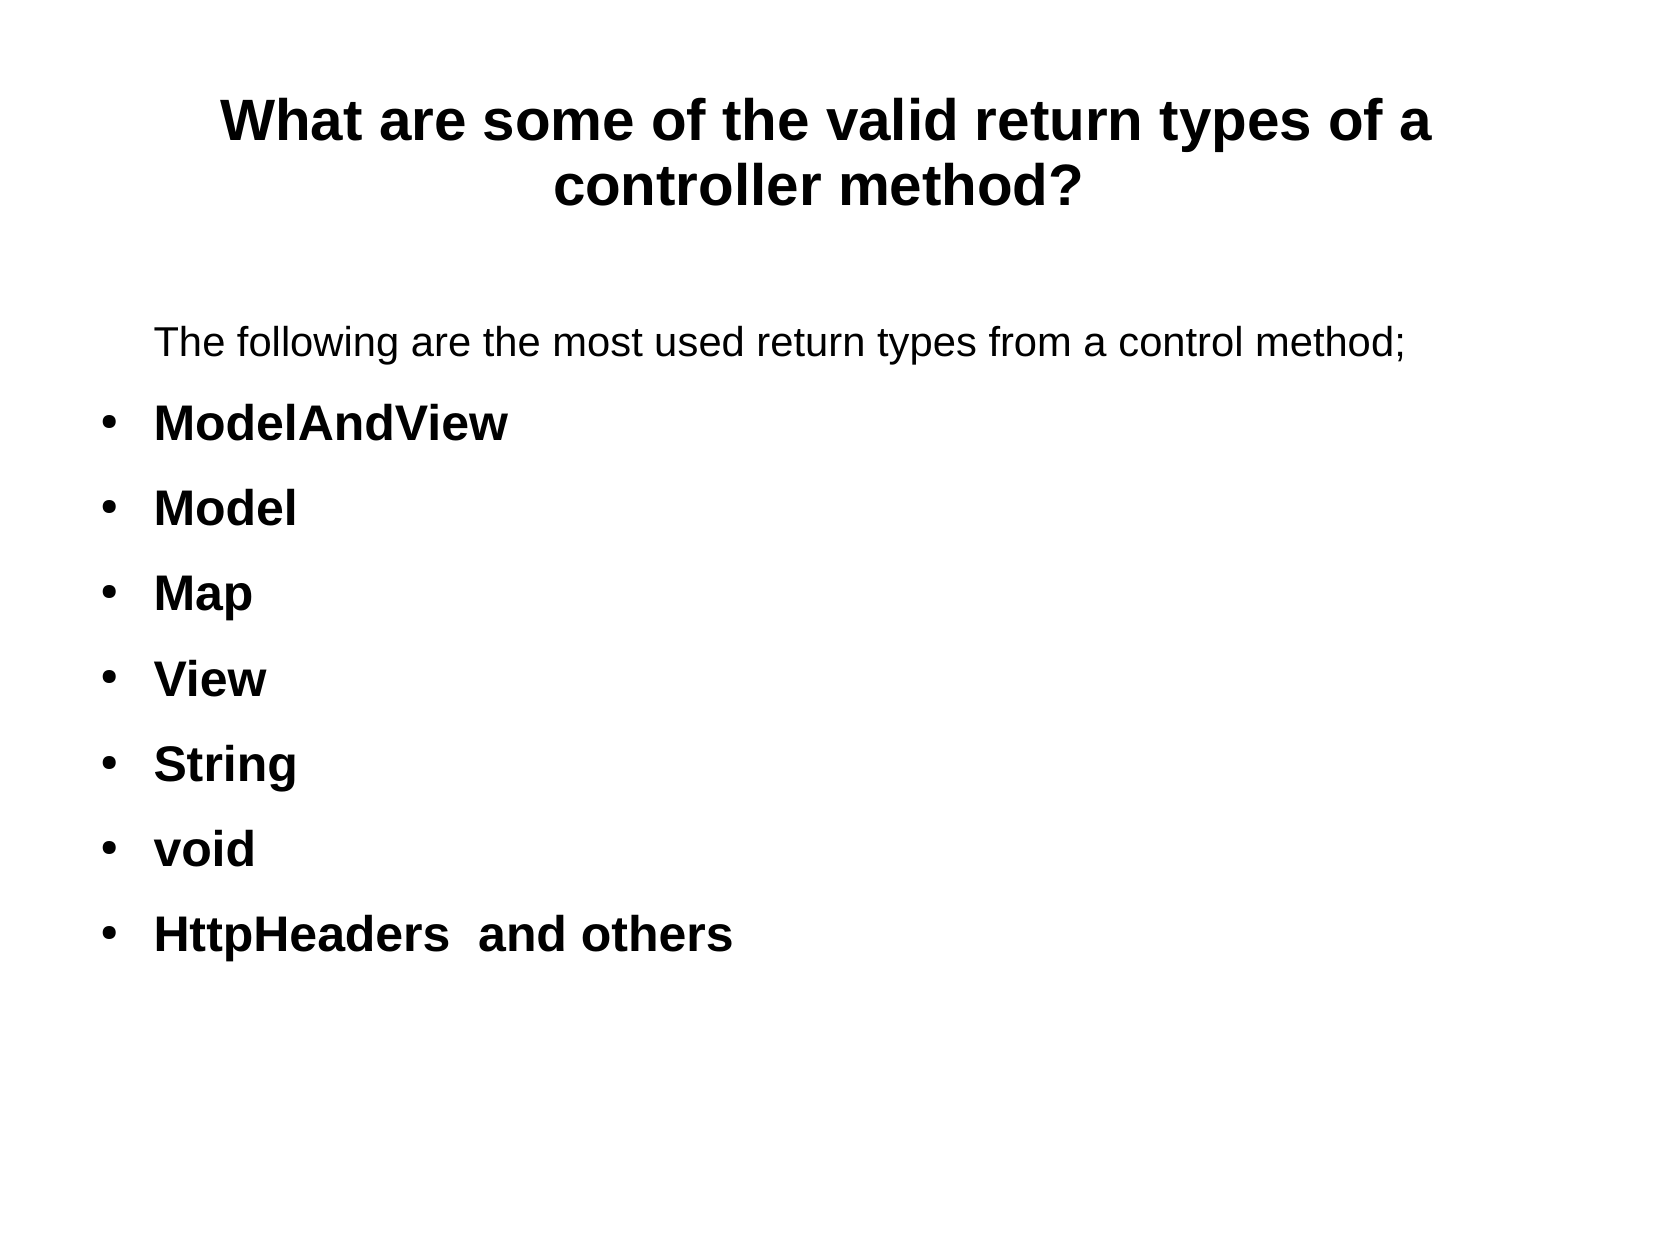

# What are some of the valid return types of a controller method?
The following are the most used return types from a control method;
ModelAndView
Model
Map
View
String
void
HttpHeaders and others